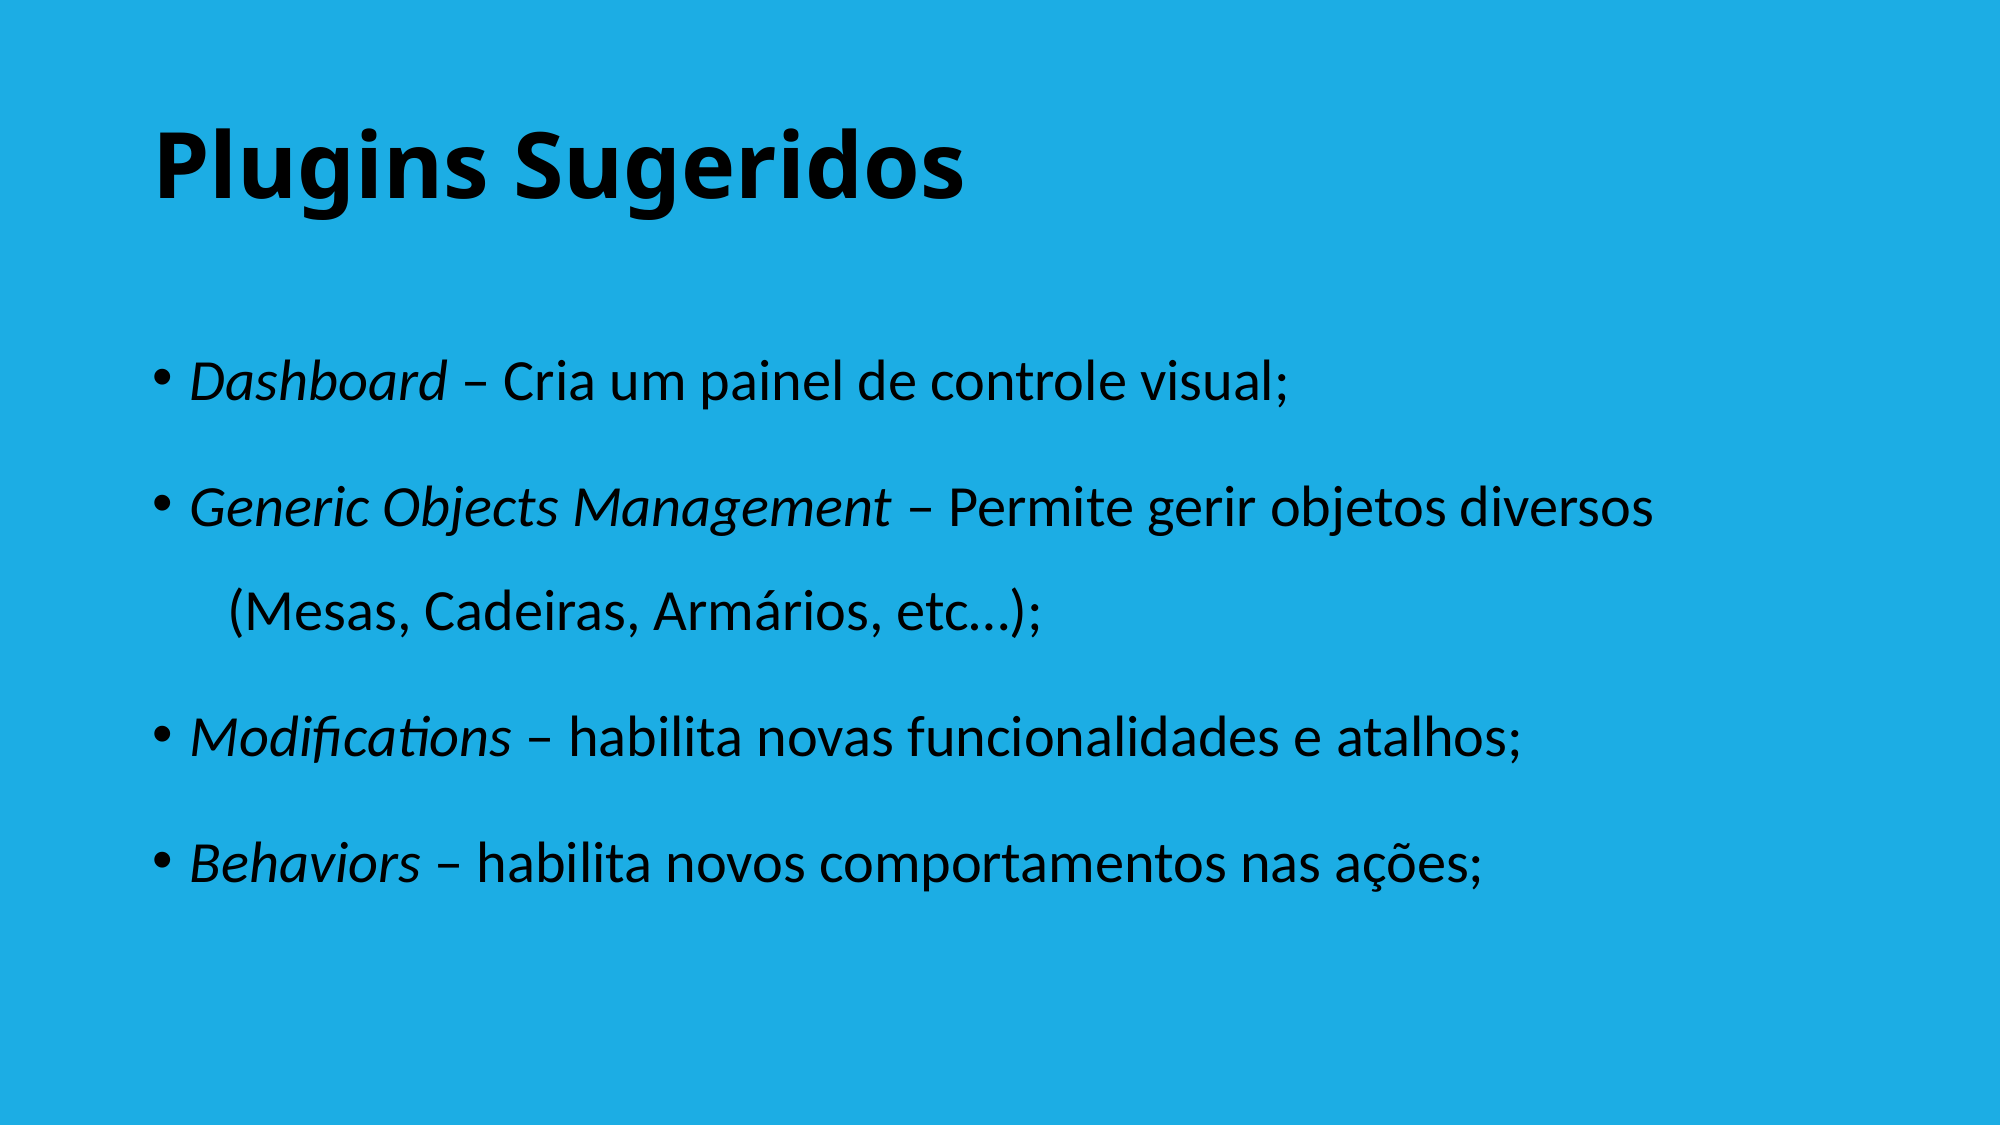

Plugins Sugeridos
Dashboard – Cria um painel de controle visual;
Generic Objects Management – Permite gerir objetos diversos (Mesas, Cadeiras, Armários, etc…);
Modifications – habilita novas funcionalidades e atalhos;
Behaviors – habilita novos comportamentos nas ações;